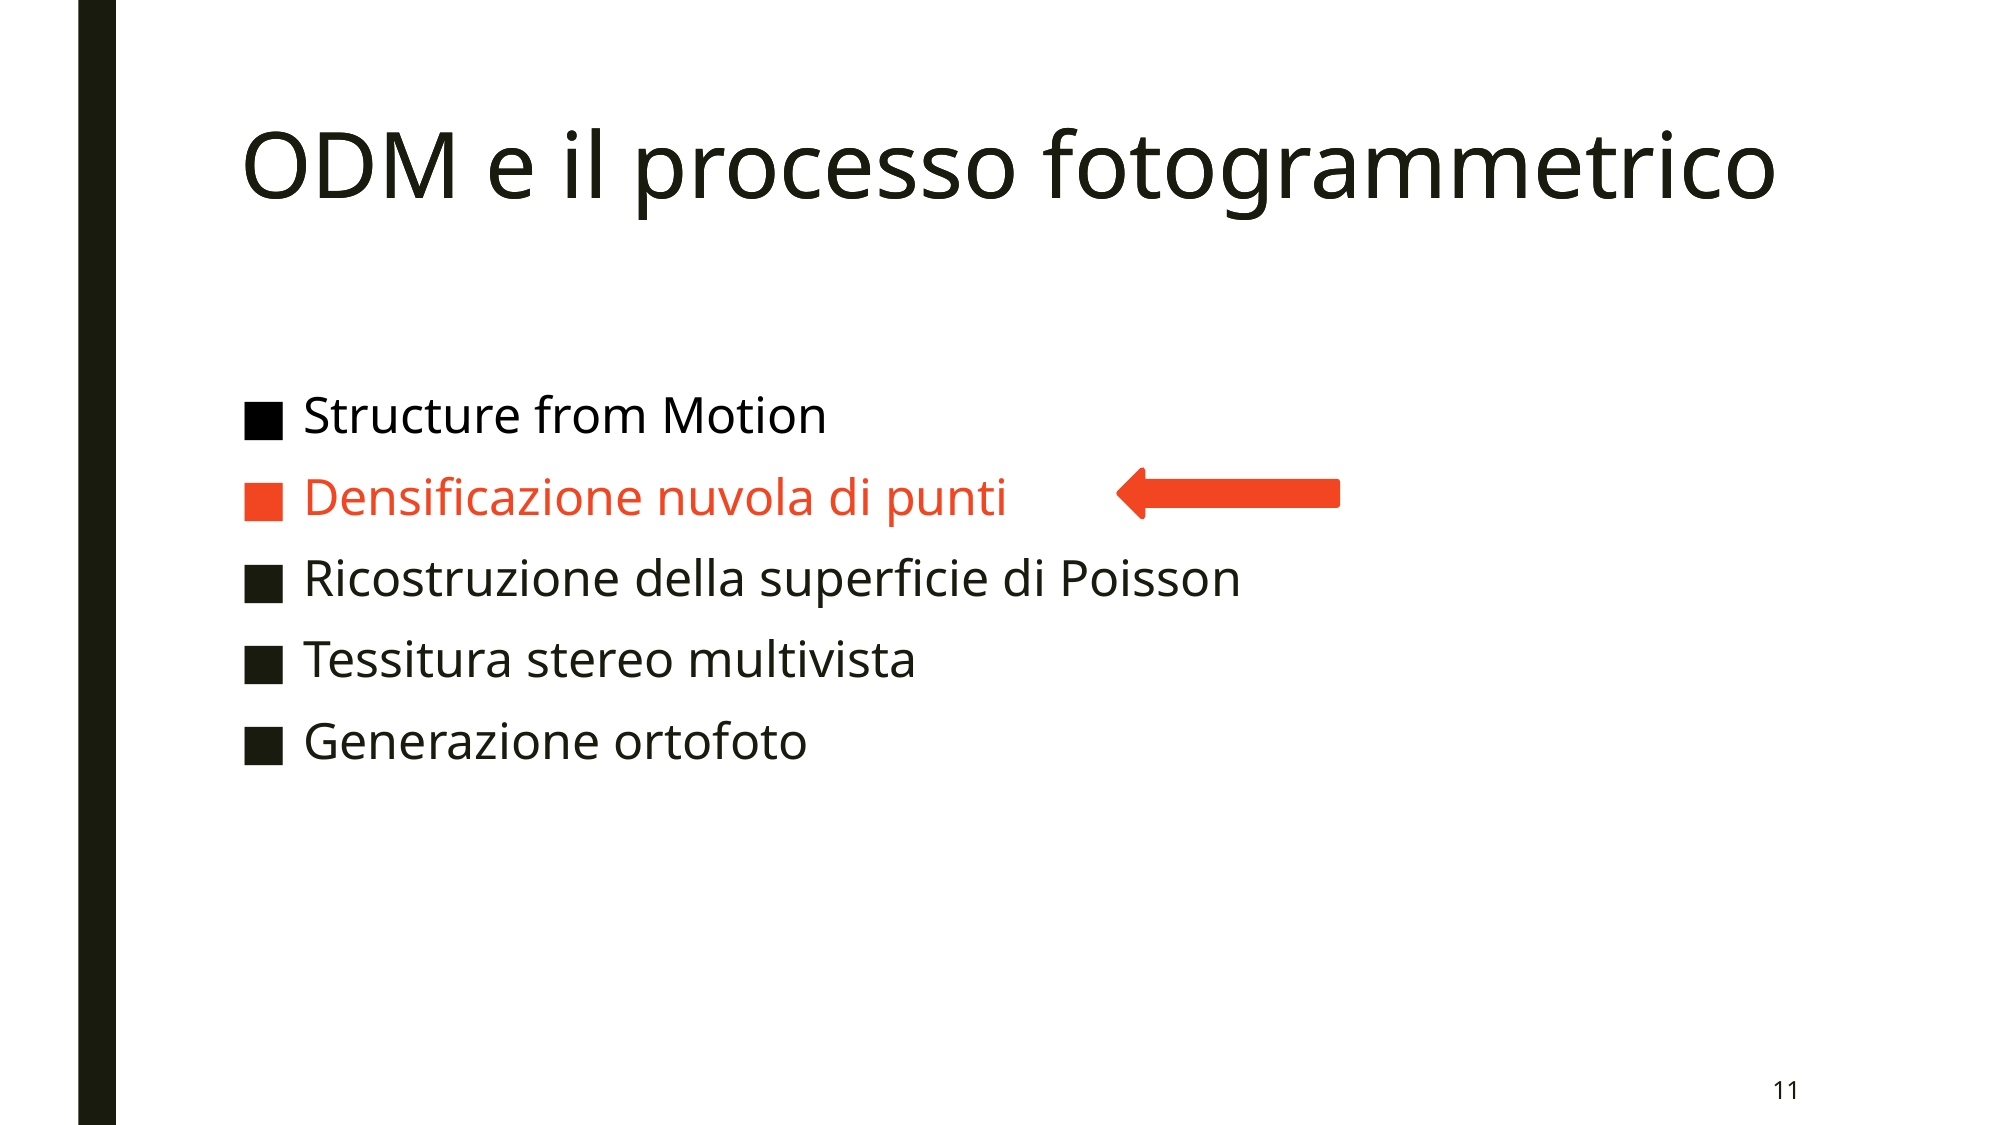

# ODM e il processo fotogrammetrico
ODM e il processo fotogrammetrico
Structure from Motion
Densificazione nuvola di punti
Ricostruzione della superficie di Poisson
Tessitura stereo multivista
Generazione ortofoto